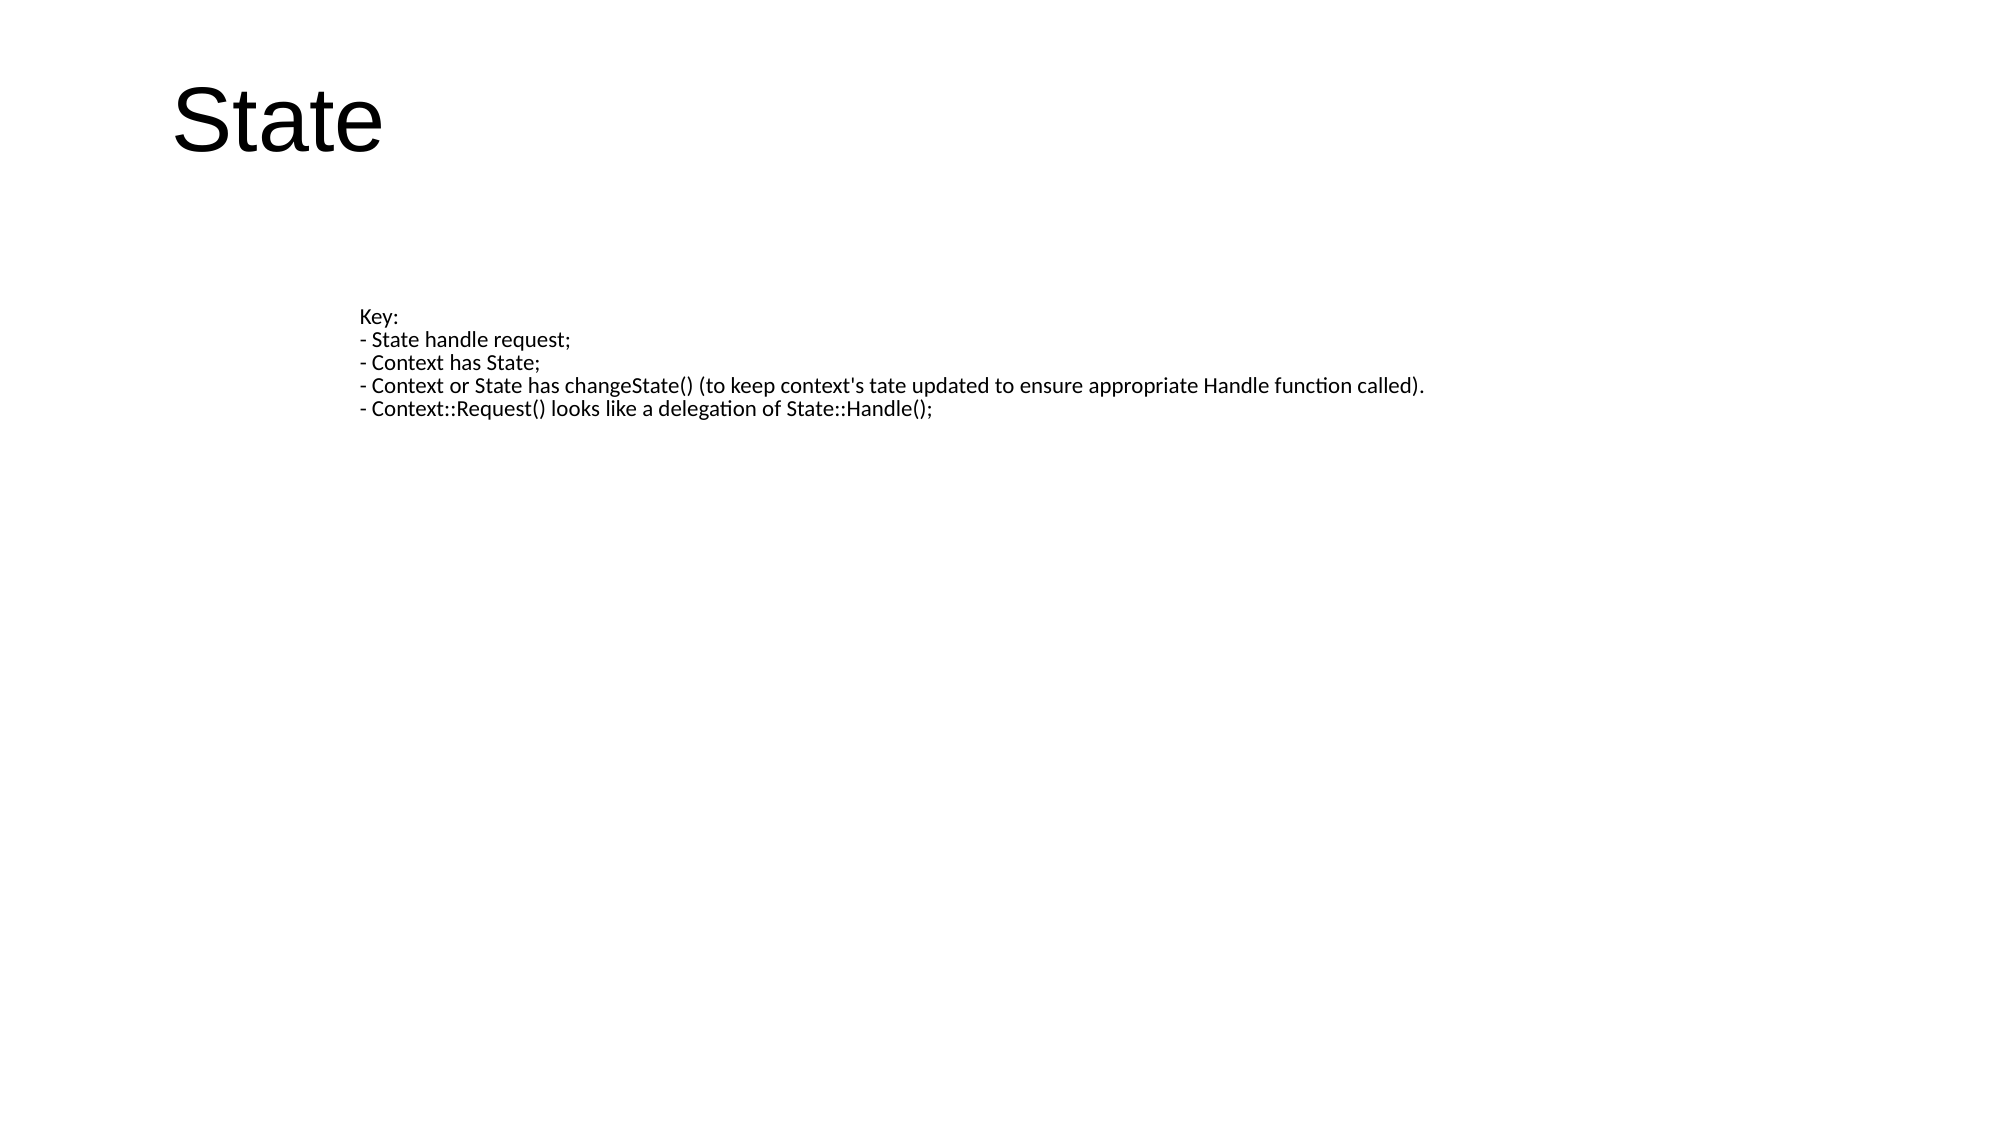

# State
Key:
- State handle request;
- Context has State;
- Context or State has changeState() (to keep context's tate updated to ensure appropriate Handle function called).
- Context::Request() looks like a delegation of State::Handle();